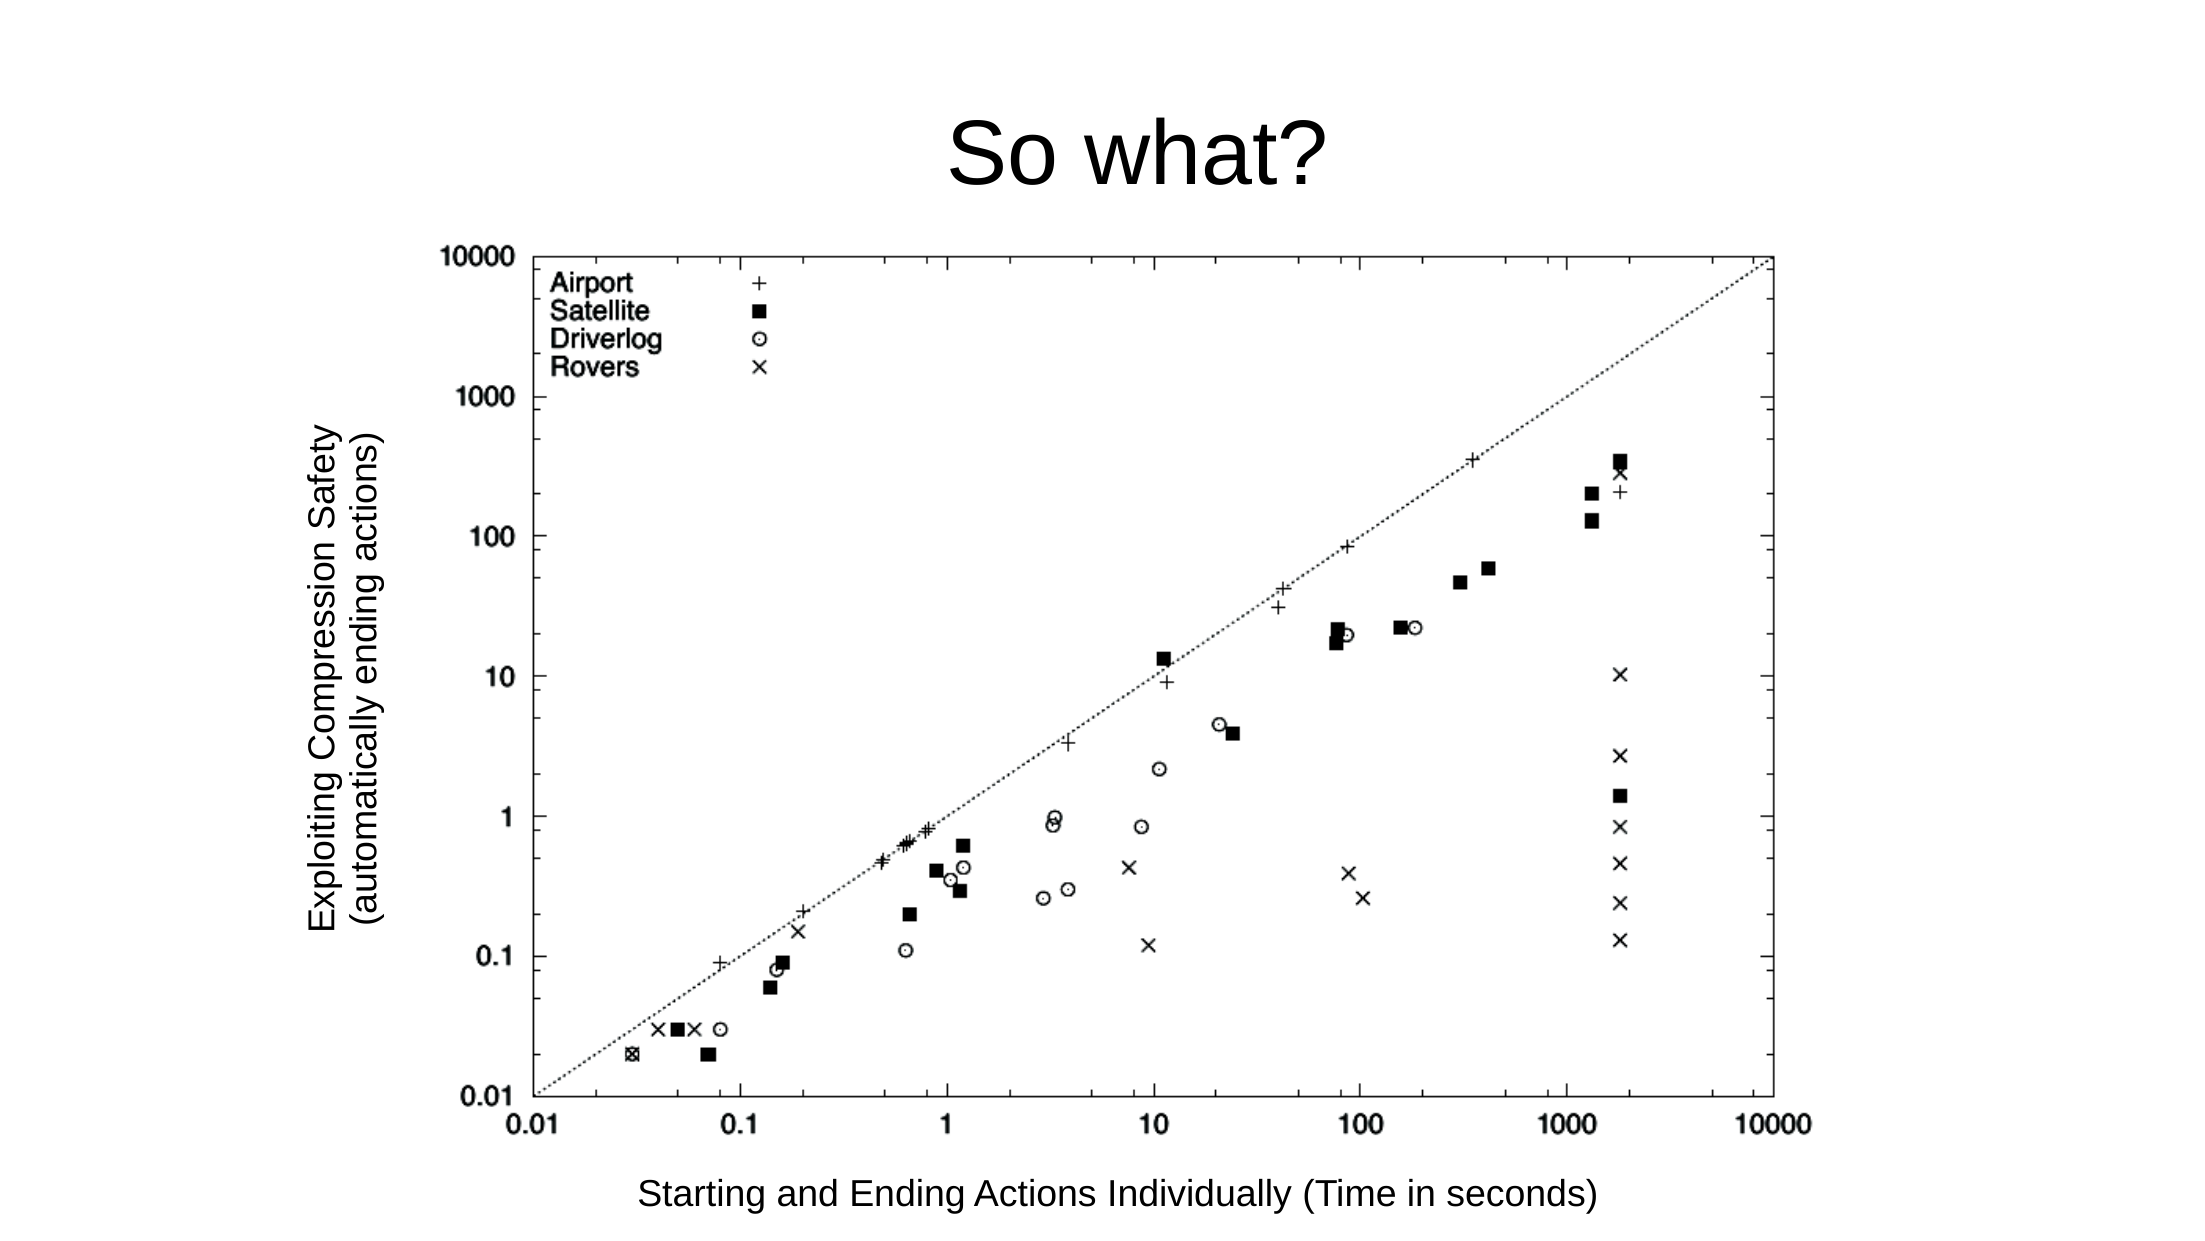

# So what?
Exploiting Compression Safety
(automatically ending actions)
Starting and Ending Actions Individually (Time in seconds)